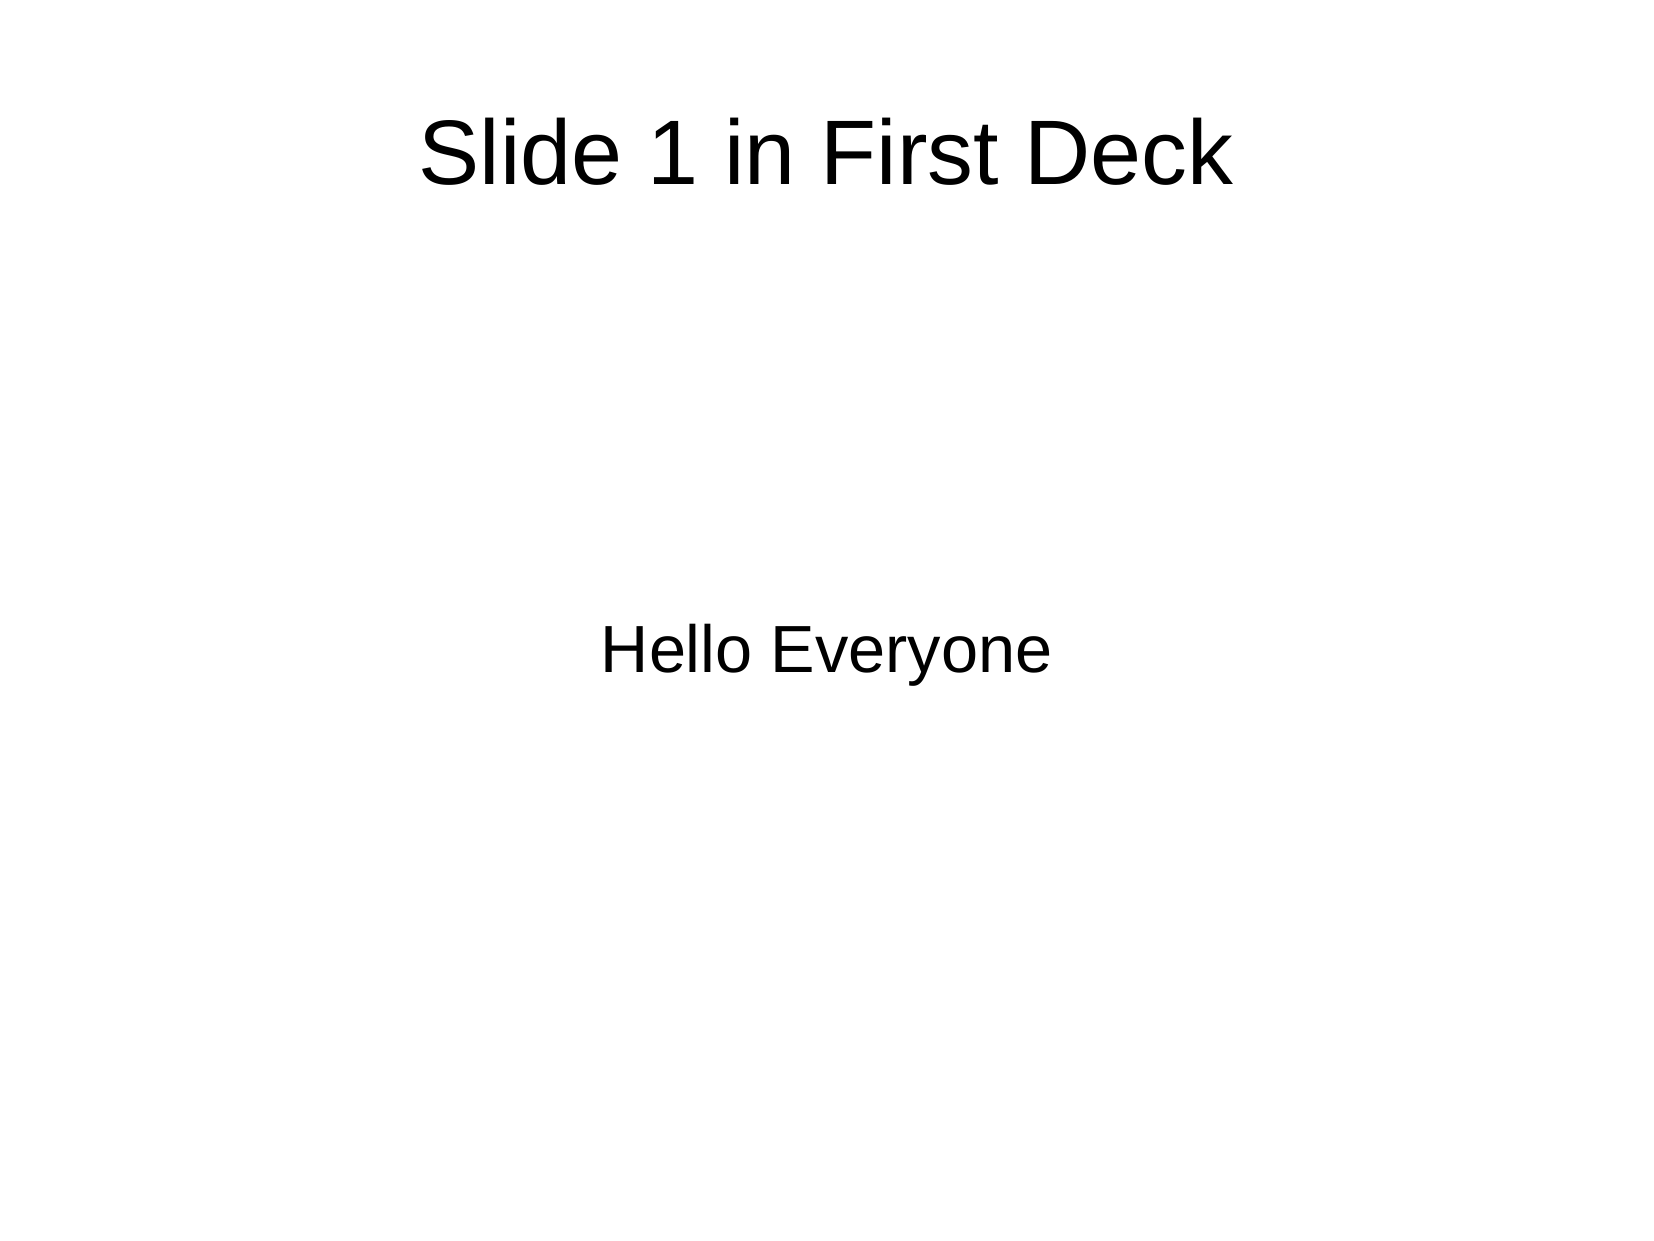

# Slide 1 in First Deck
Hello Everyone